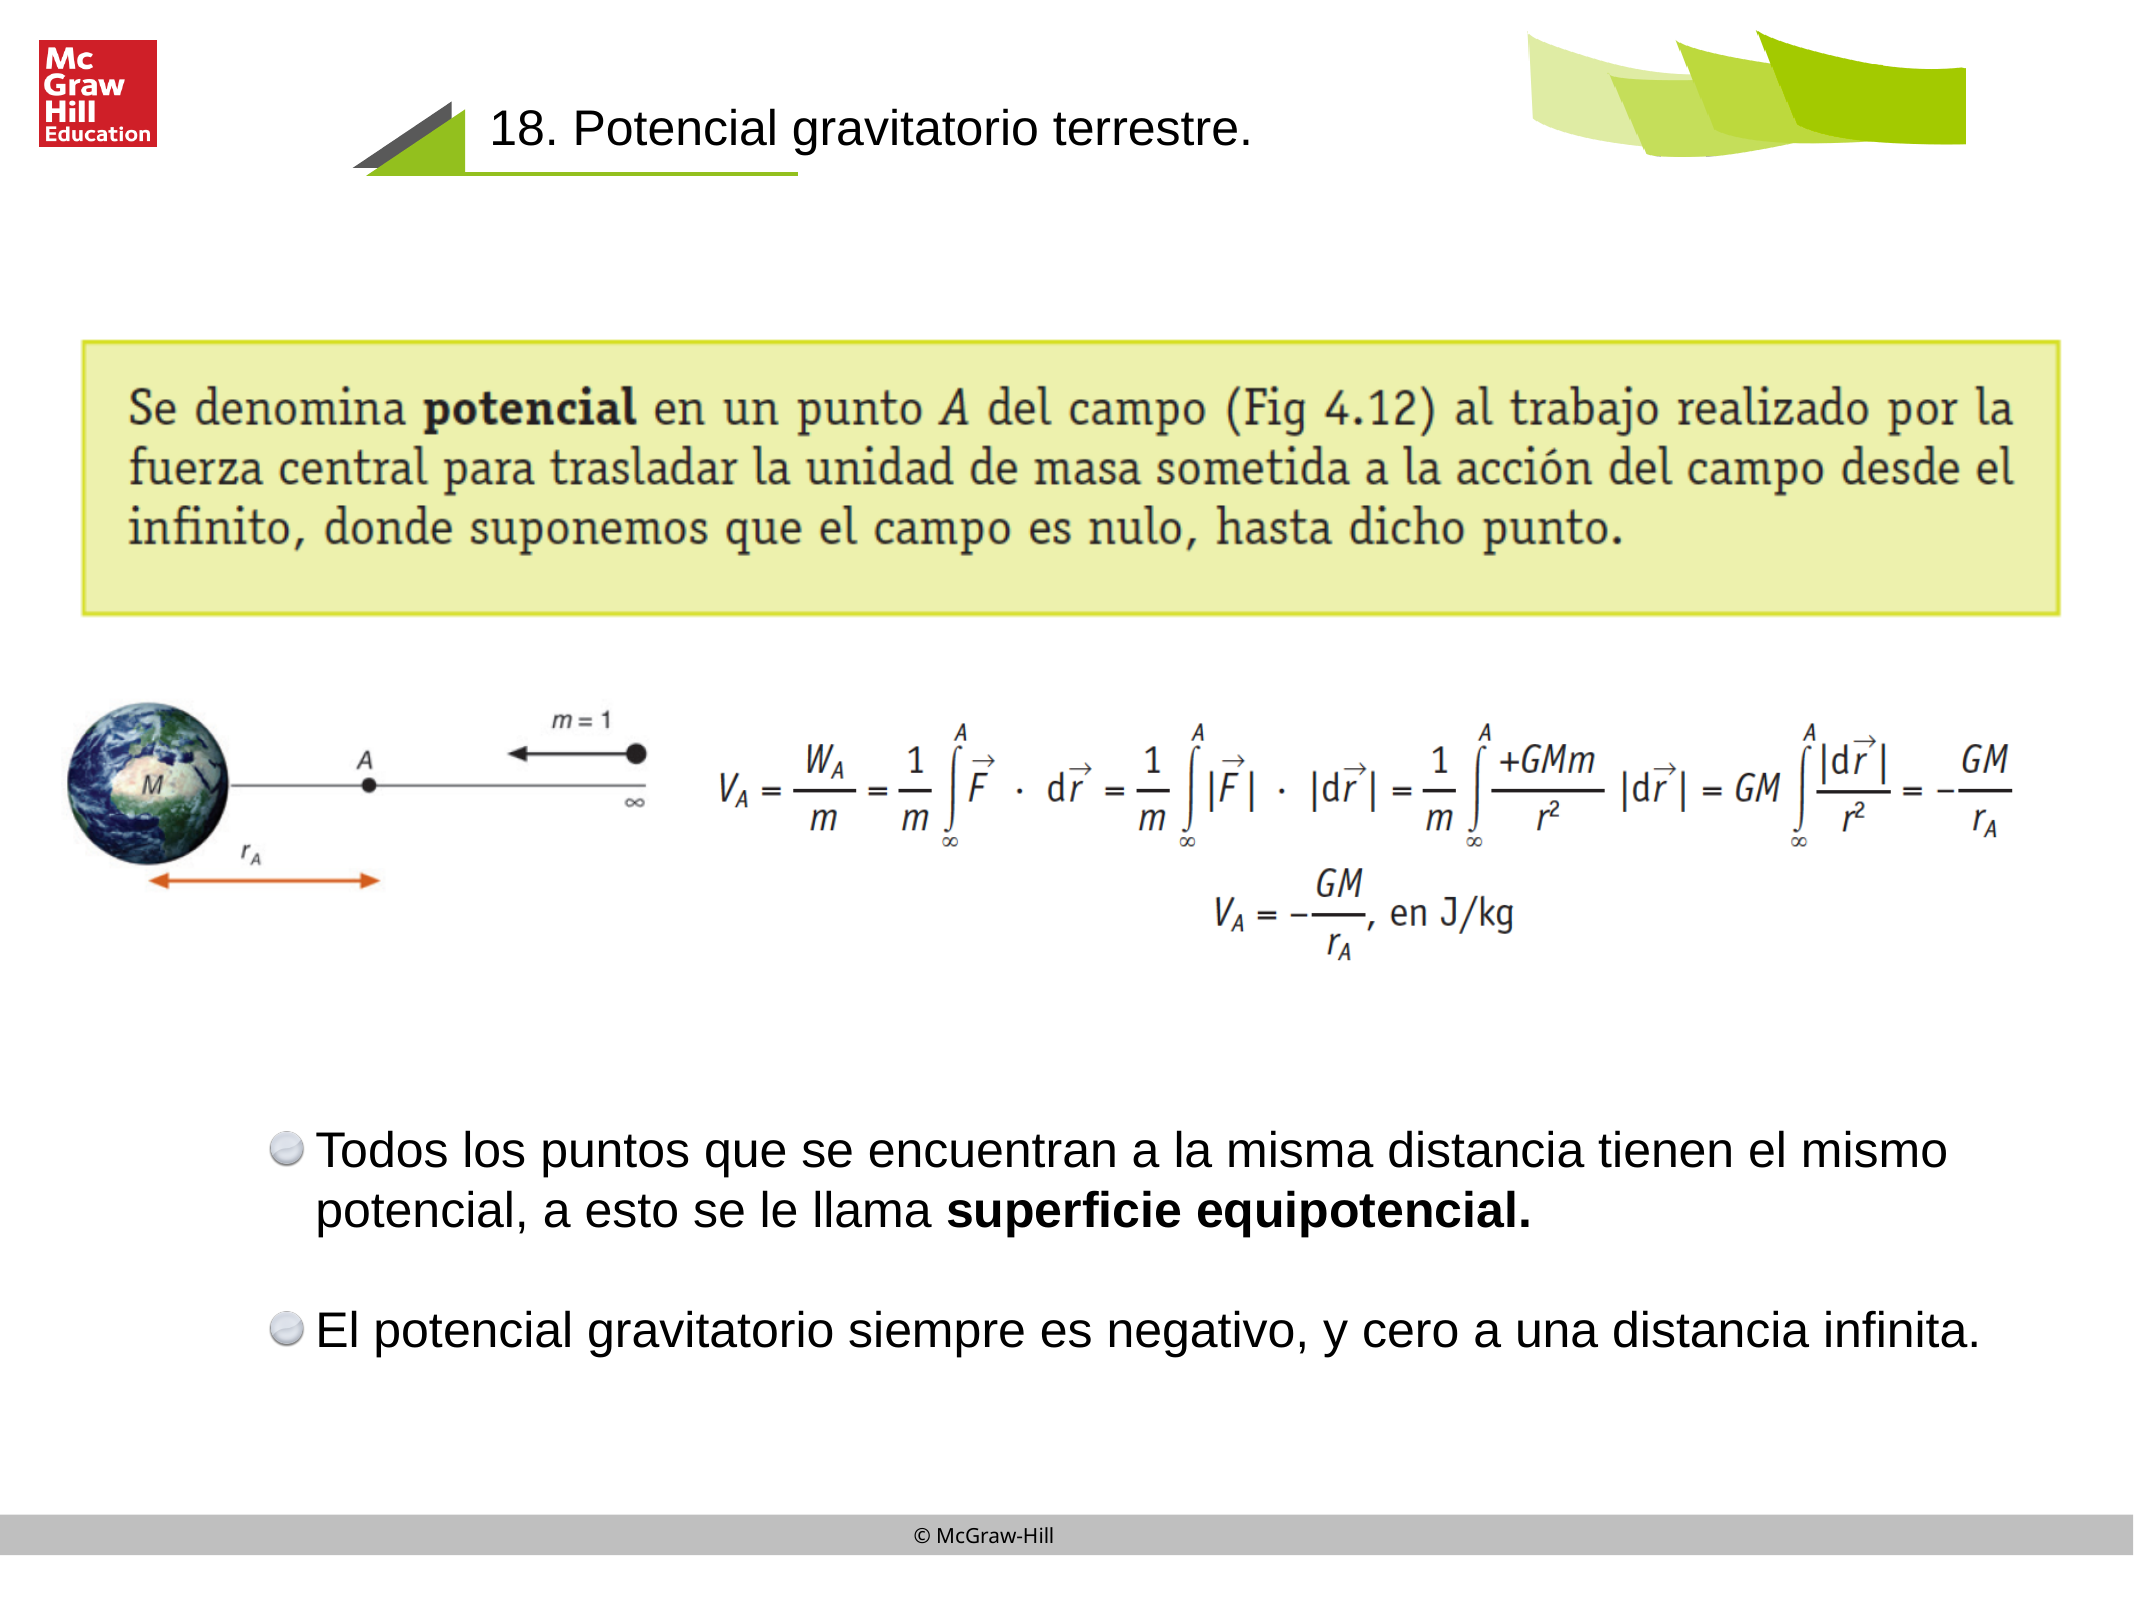

18. Potencial gravitatorio terrestre.
Todos los puntos que se encuentran a la misma distancia tienen el mismo potencial, a esto se le llama superficie equipotencial.
El potencial gravitatorio siempre es negativo, y cero a una distancia infinita.
© McGraw-Hill